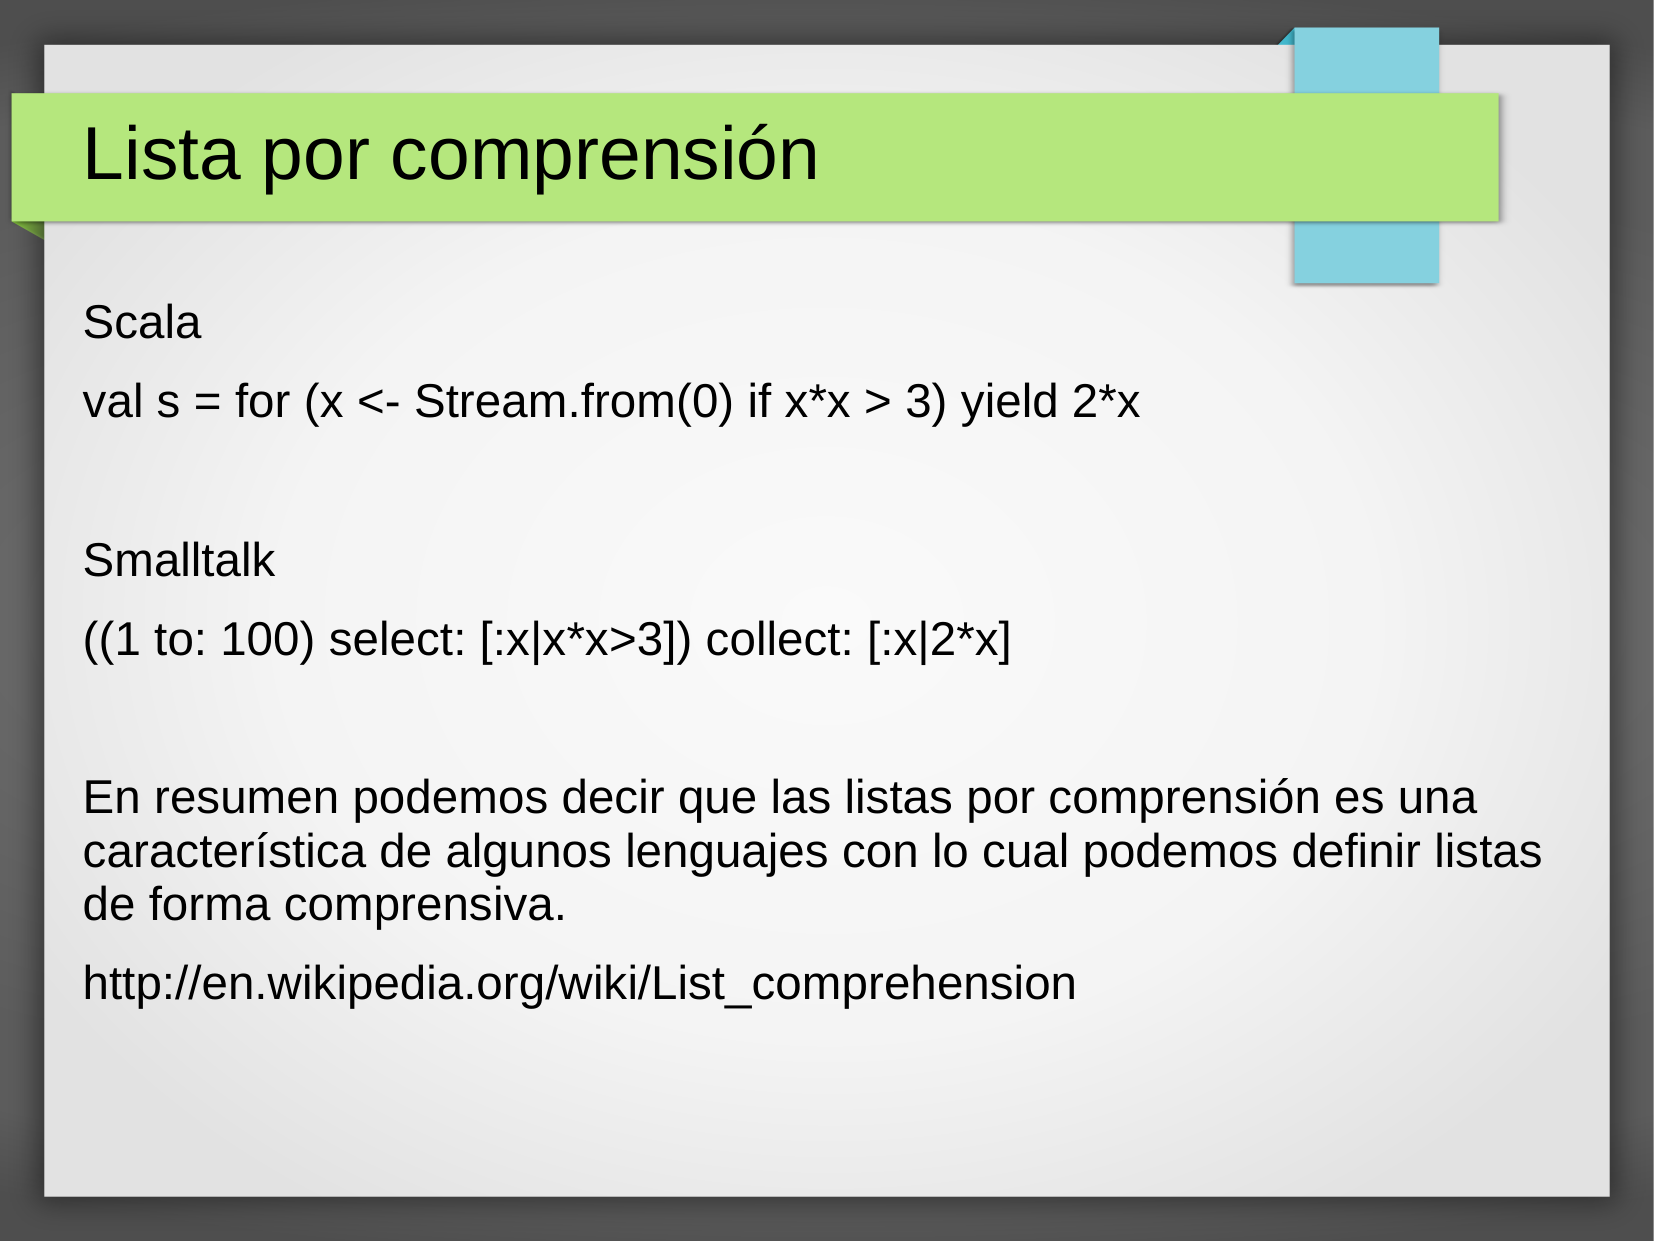

# Lista por comprensión
Scala
val s = for (x <- Stream.from(0) if x*x > 3) yield 2*x
Smalltalk
((1 to: 100) select: [:x|x*x>3]) collect: [:x|2*x]
En resumen podemos decir que las listas por comprensión es una característica de algunos lenguajes con lo cual podemos definir listas de forma comprensiva.
http://en.wikipedia.org/wiki/List_comprehension